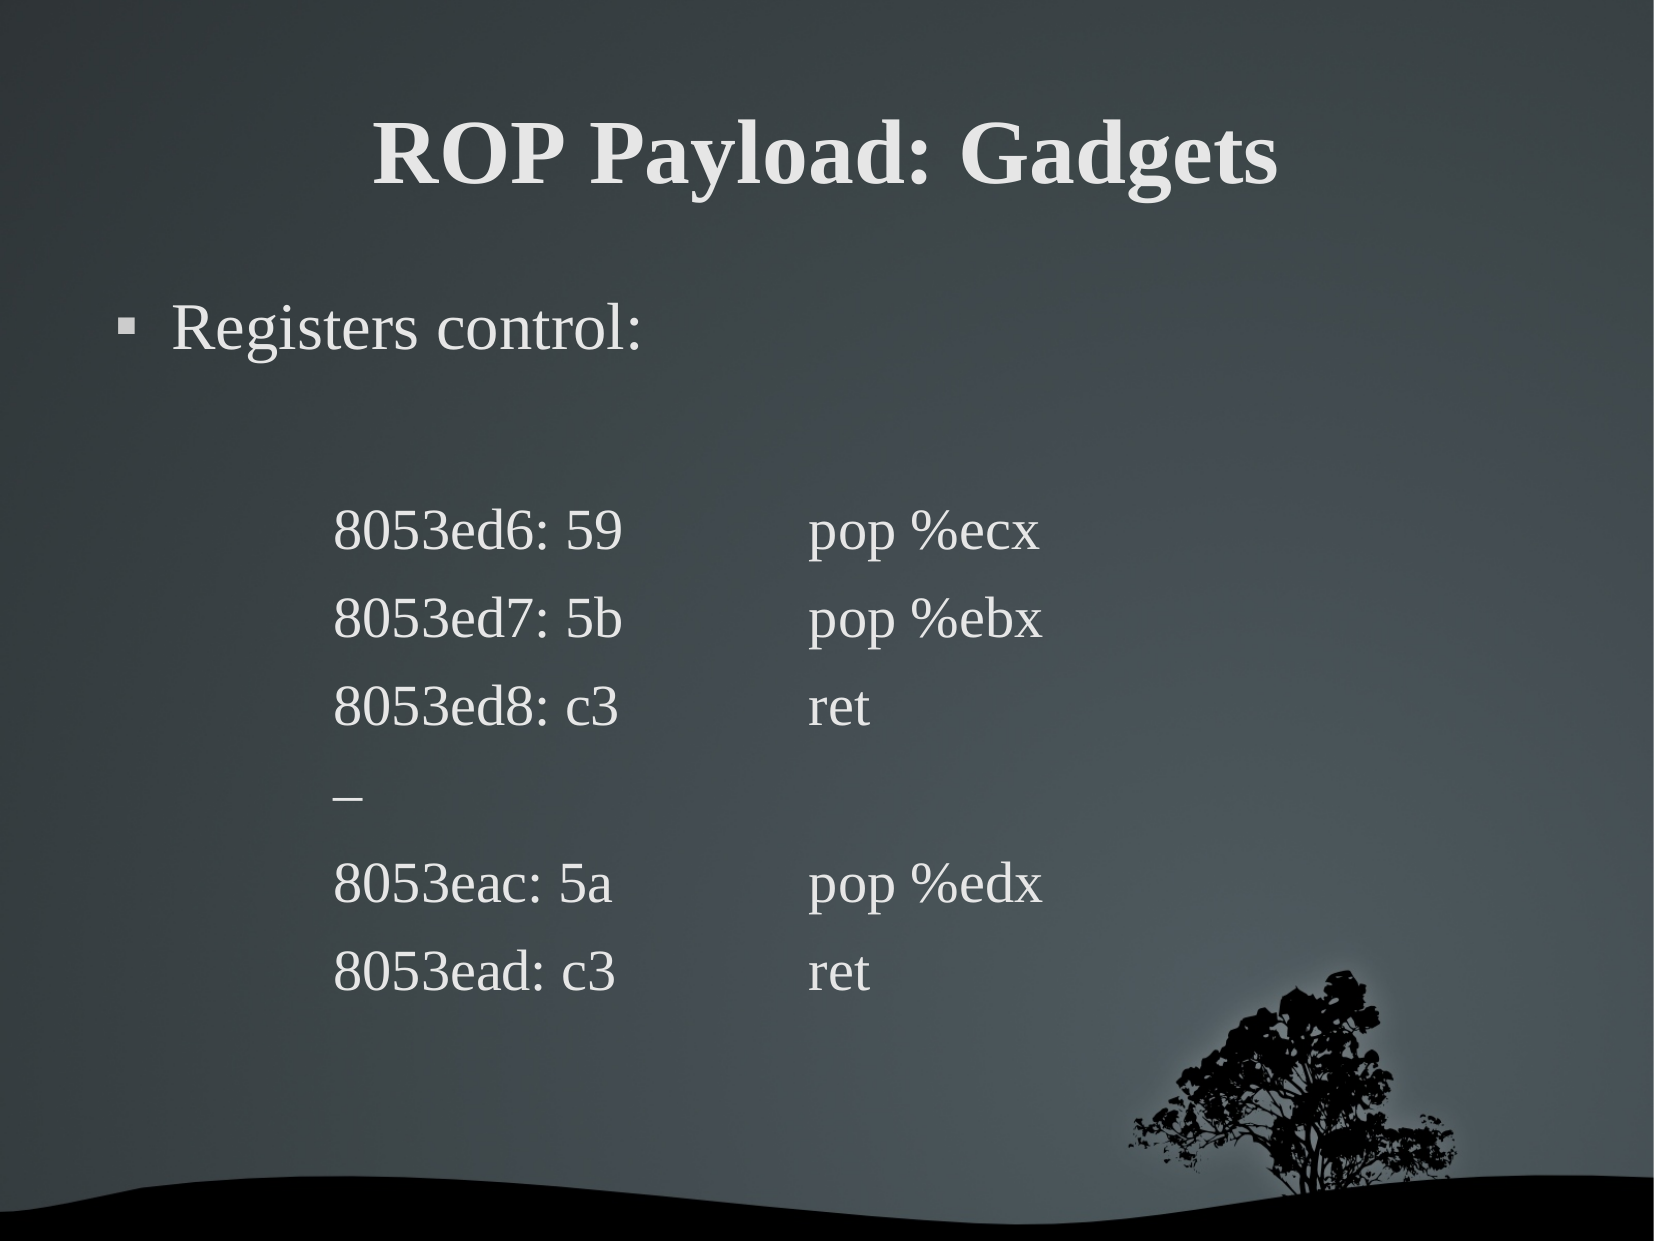

# ROP Payload: Gadgets
Registers control:
 8053ed6: 59 			pop %ecx
 8053ed7: 5b 			pop %ebx
 8053ed8: c3 			ret
 –
 8053eac: 5a 			pop %edx
 8053ead: c3 			ret